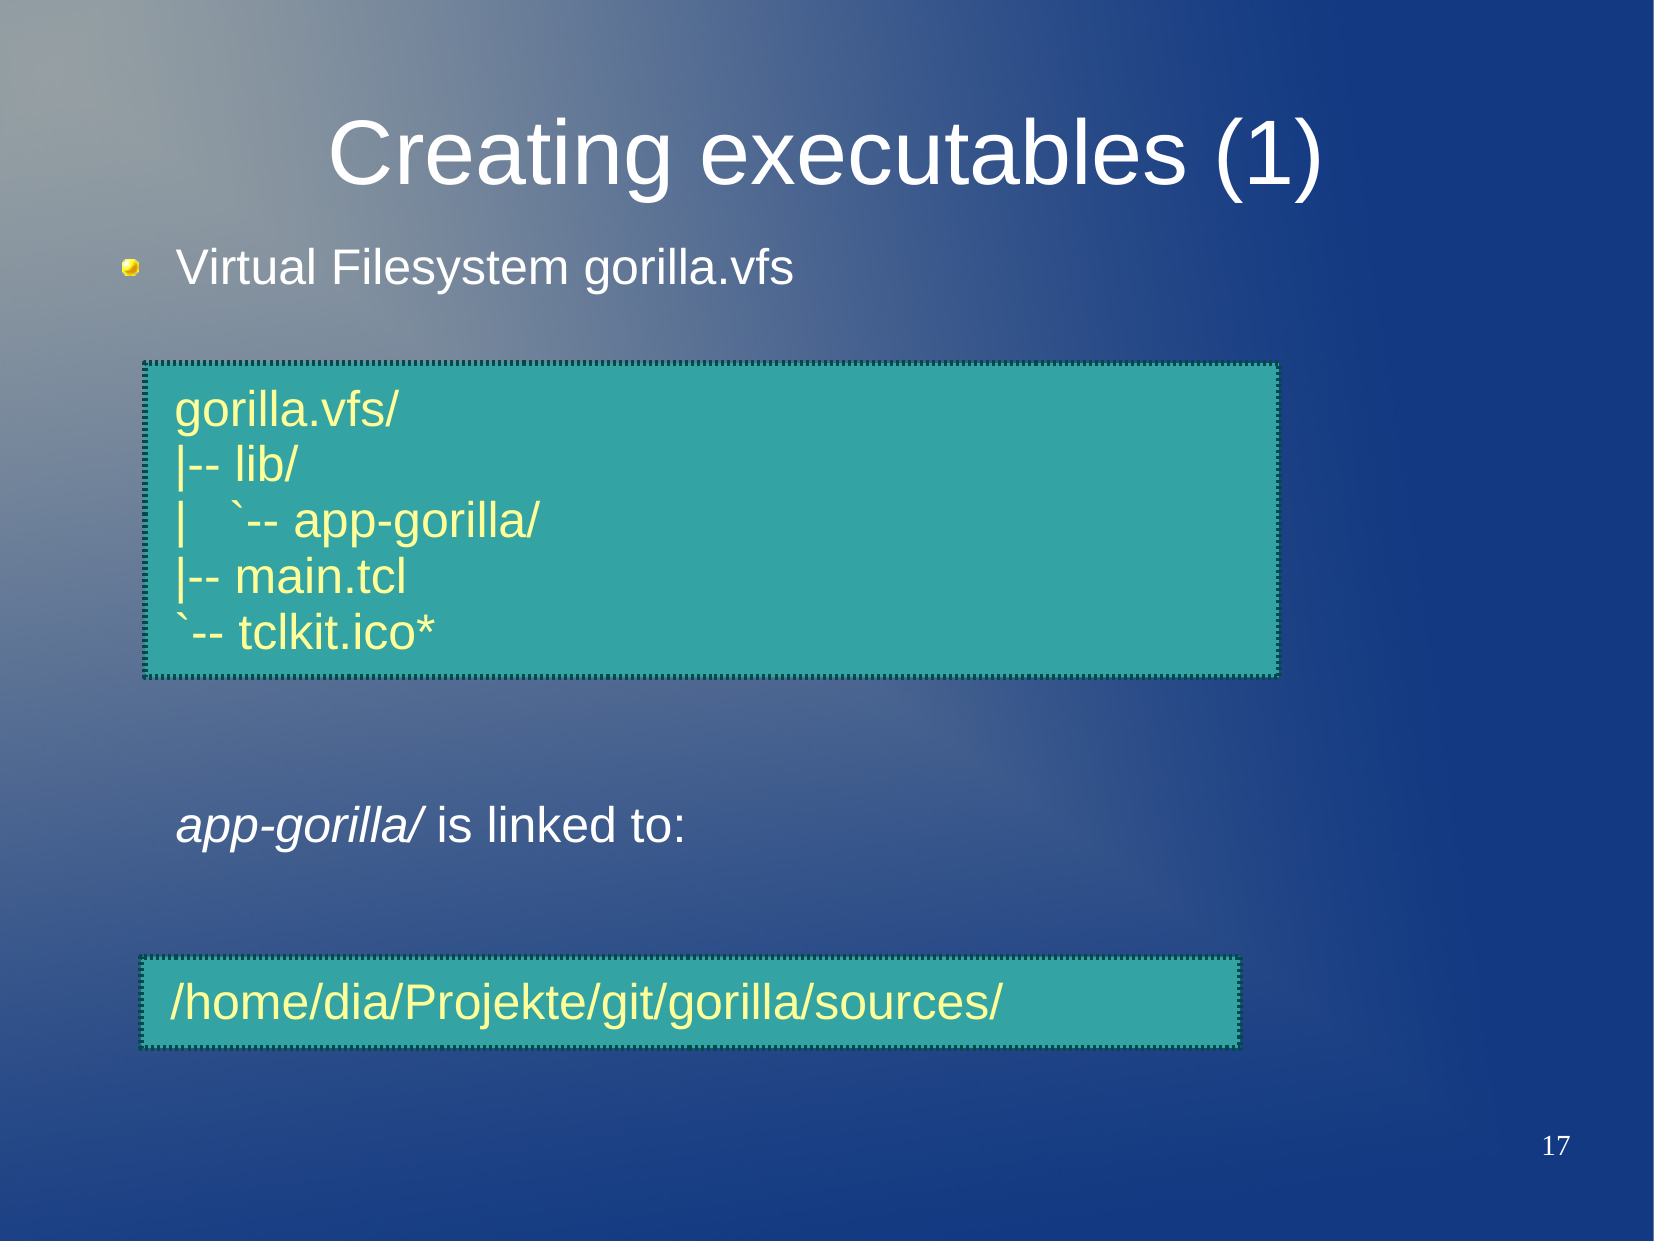

# Creating executables	(1)
Virtual Filesystem gorilla.vfs
gorilla.vfs/
|-- lib/
| `-- app-gorilla/
|-- main.tcl
`-- tclkit.ico*
app-gorilla/ is linked to:
/home/dia/Projekte/git/gorilla/sources/
17